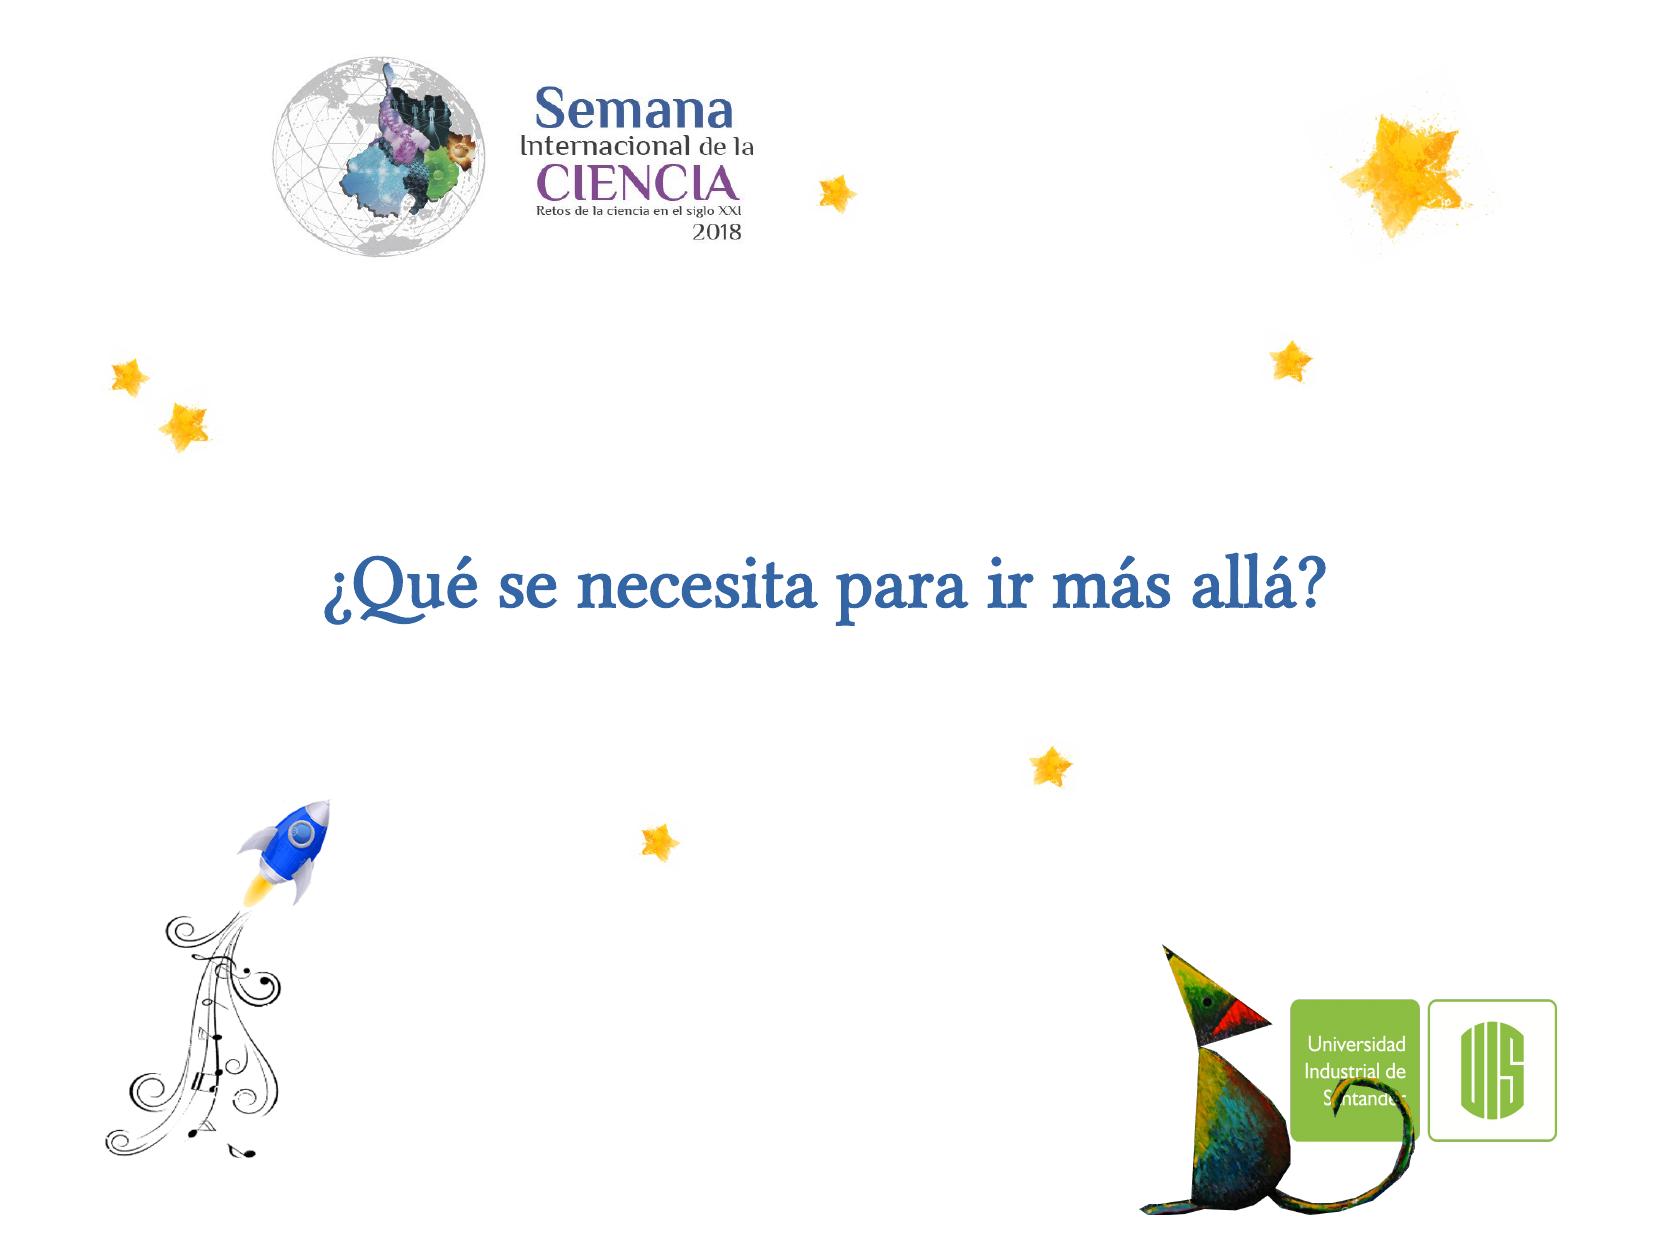

# ¿Qué se necesita para ir más allá?
3